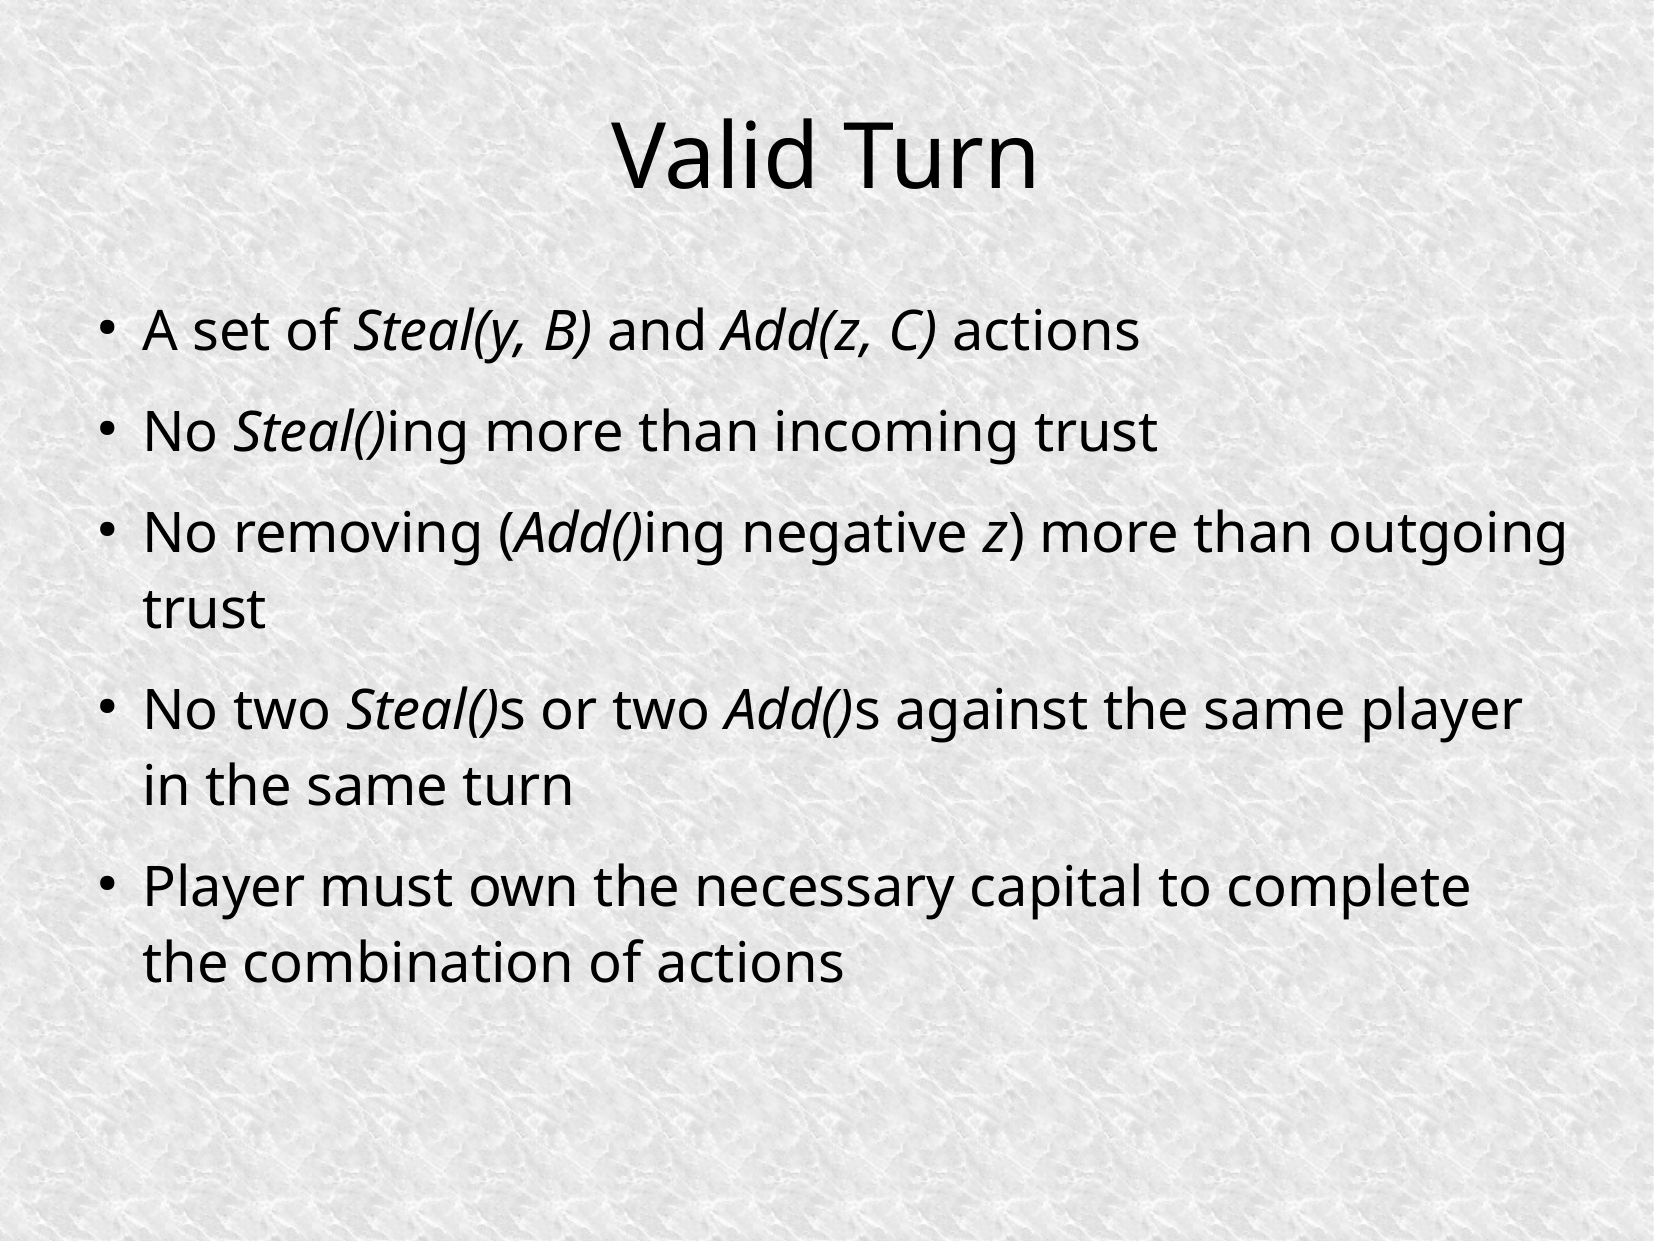

# Valid Turn
A set of Steal(y, B) and Add(z, C) actions
No Steal()ing more than incoming trust
No removing (Add()ing negative z) more than outgoing trust
No two Steal()s or two Add()s against the same player in the same turn
Player must own the necessary capital to complete the combination of actions